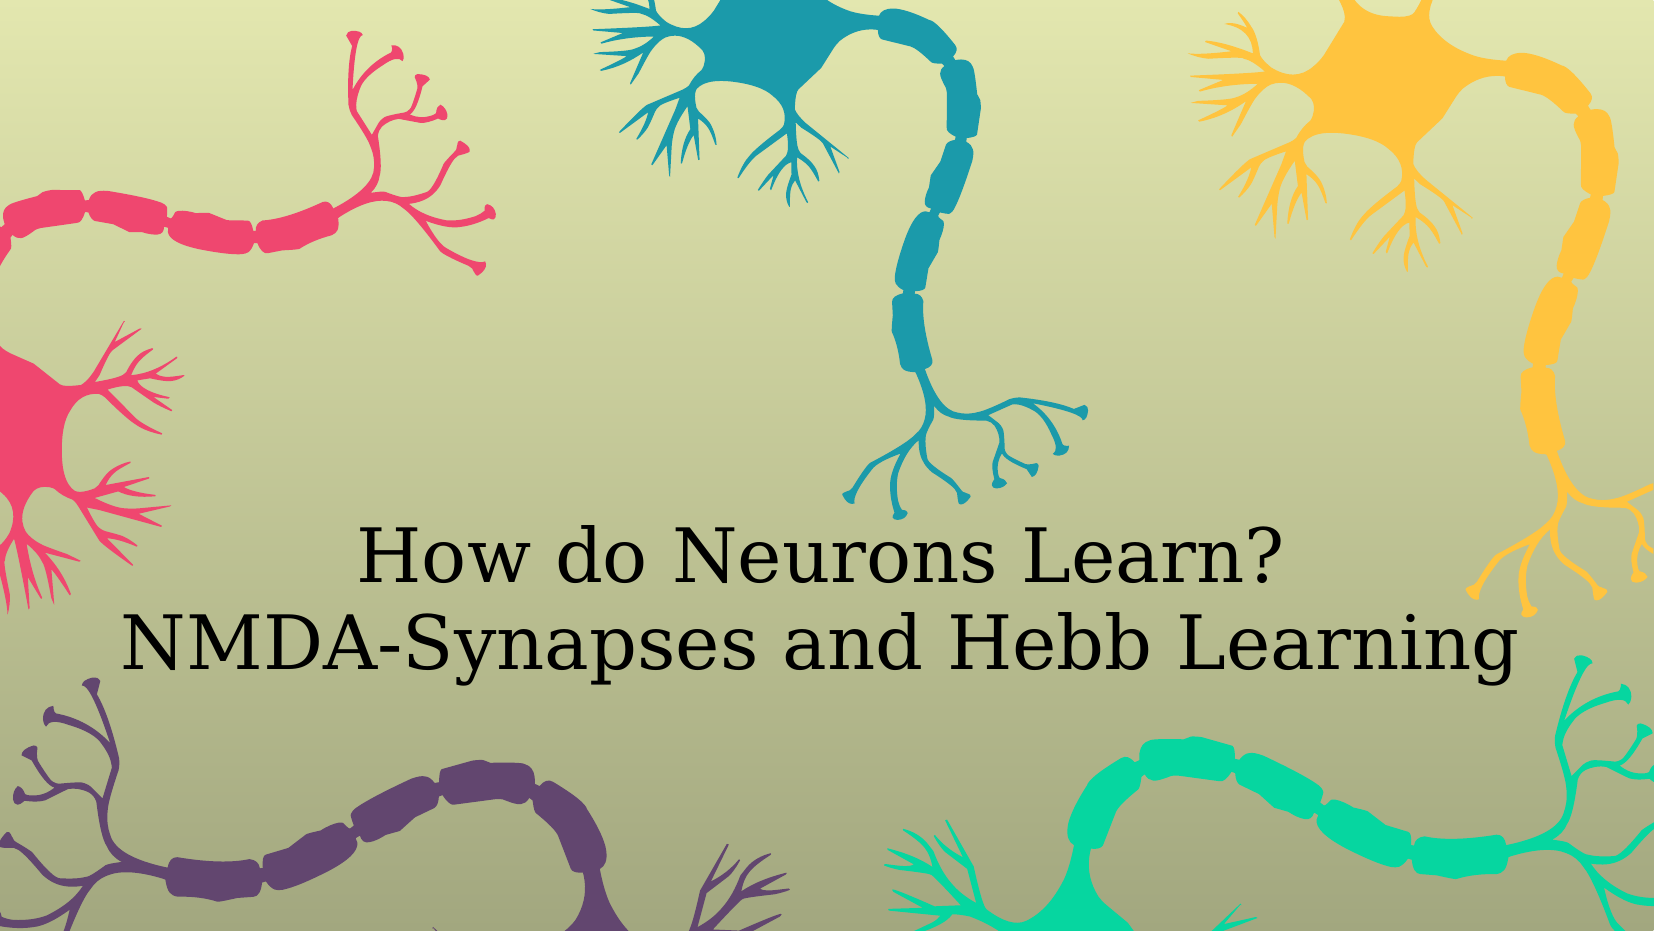

# How do Neurons Learn? NMDA-Synapses and Hebb Learning